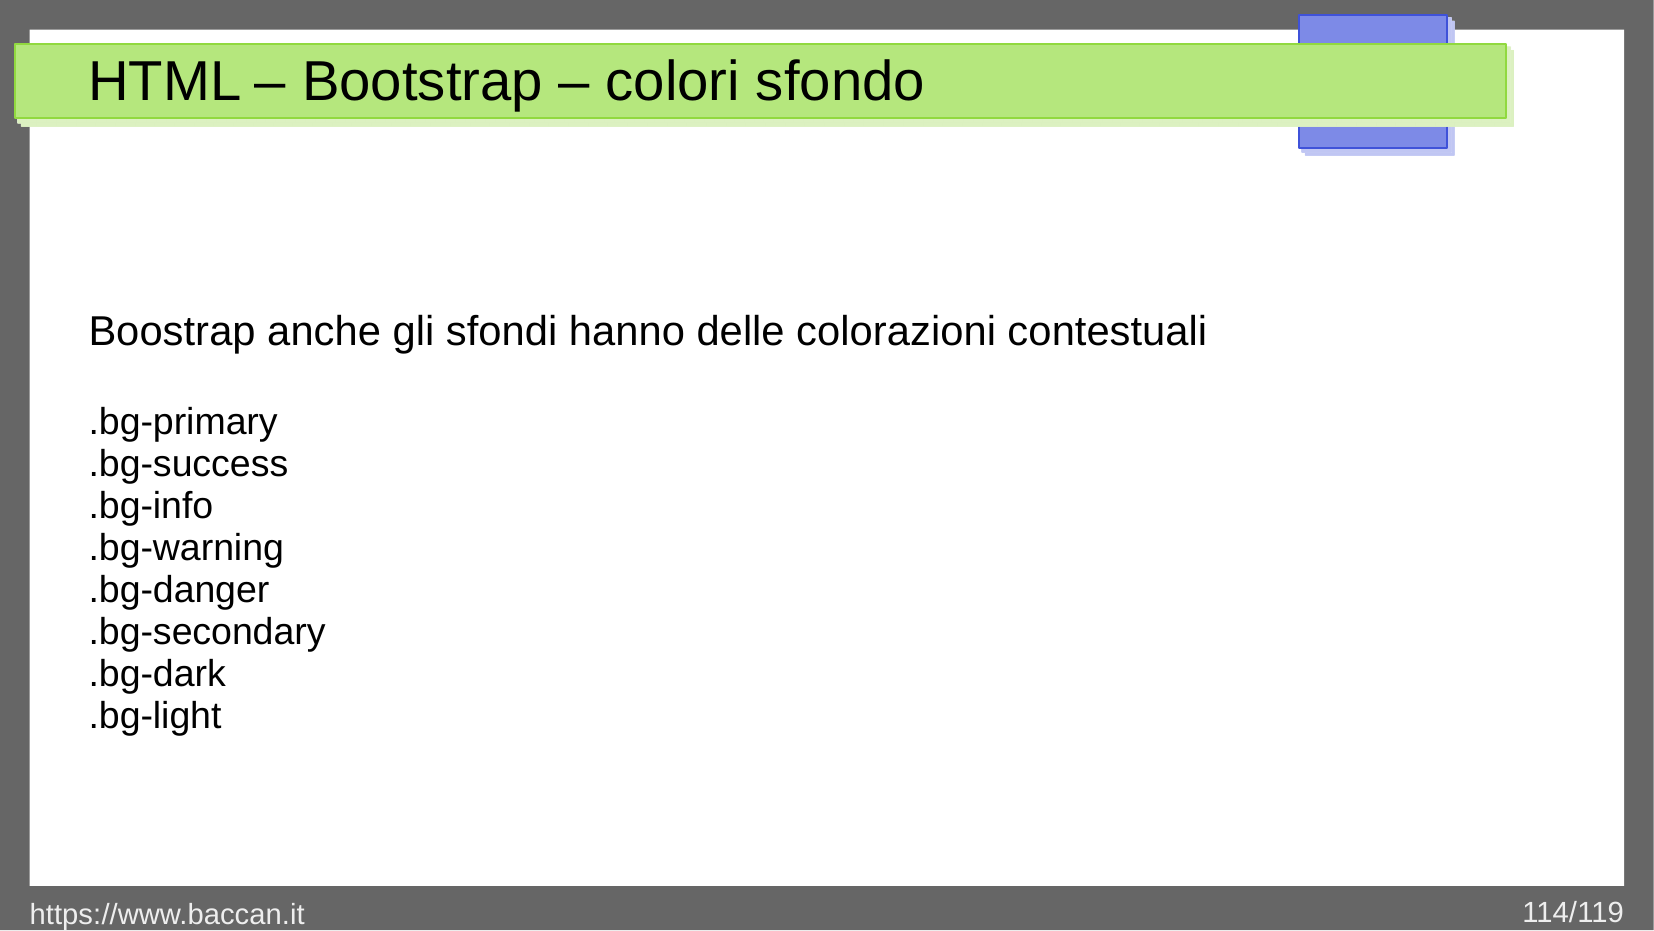

# HTML – Bootstrap – colori sfondo
Boostrap anche gli sfondi hanno delle colorazioni contestuali
.bg-primary
.bg-success
.bg-info
.bg-warning
.bg-danger
.bg-secondary
.bg-dark
.bg-light
114
https://www.baccan.it